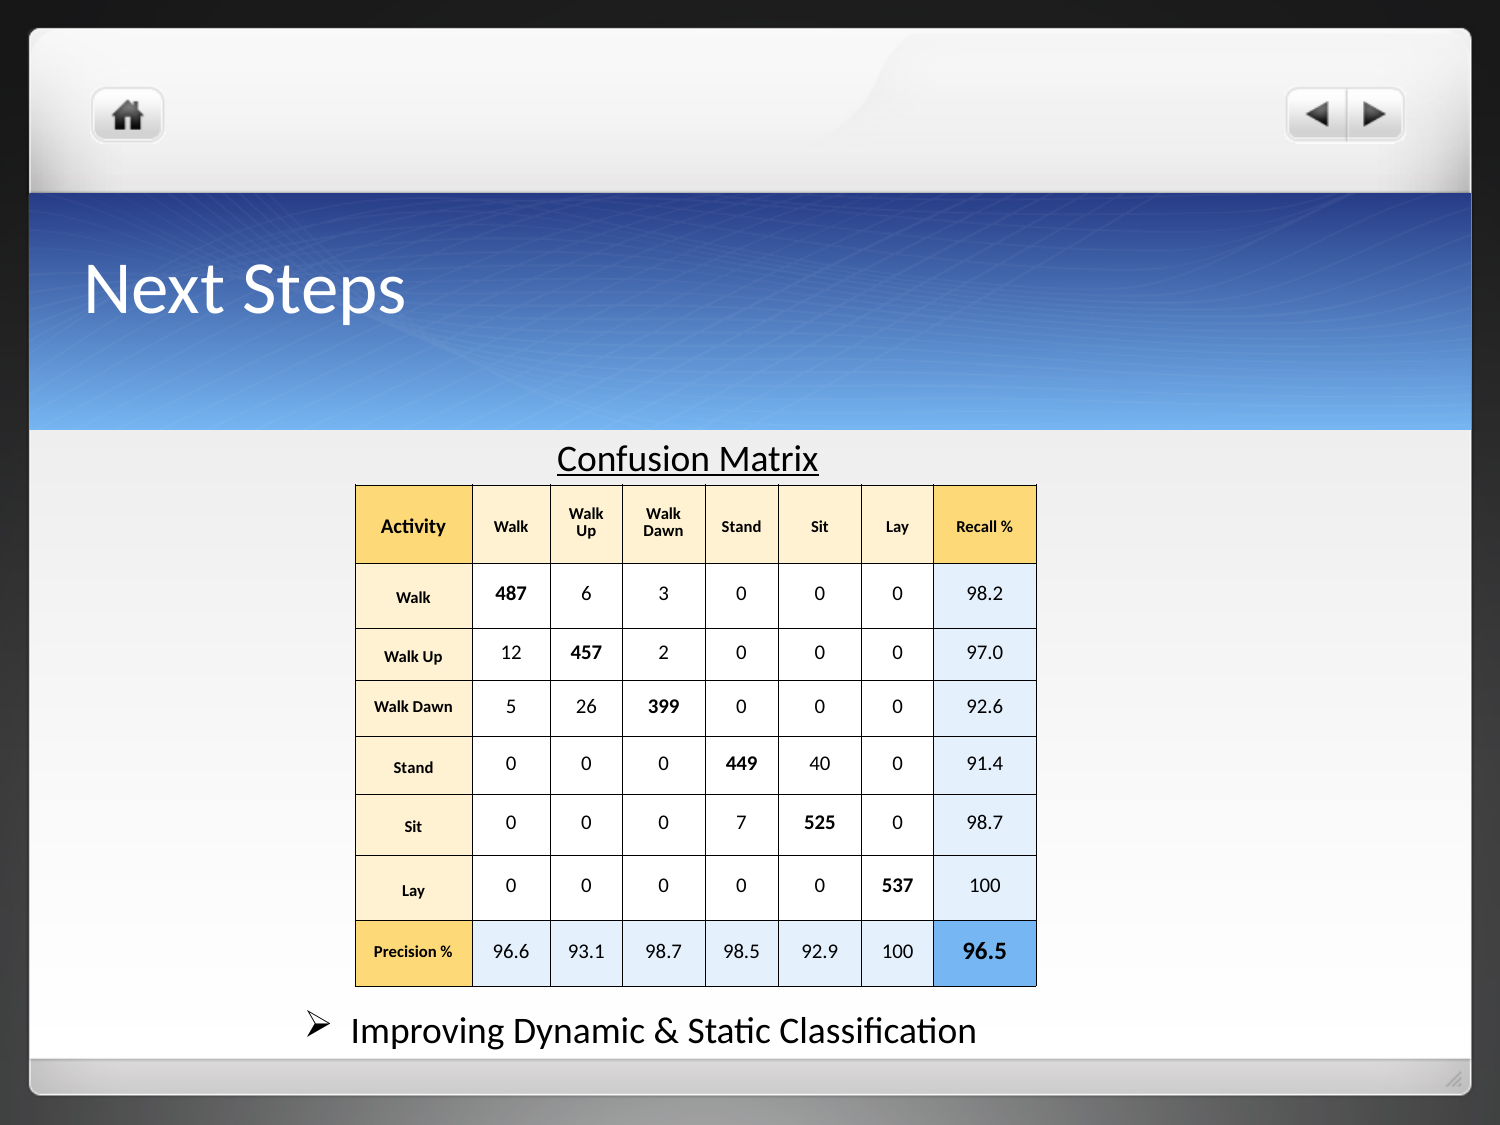

# Next Steps
Confusion Matrix
| Activity | Walk | Walk Up | Walk Dawn | Stand | Sit | Lay | Recall % |
| --- | --- | --- | --- | --- | --- | --- | --- |
| Walk | 487 | 6 | 3 | 0 | 0 | 0 | 98.2 |
| Walk Up | 12 | 457 | 2 | 0 | 0 | 0 | 97.0 |
| Walk Dawn | 5 | 26 | 399 | 0 | 0 | 0 | 92.6 |
| Stand | 0 | 0 | 0 | 449 | 40 | 0 | 91.4 |
| Sit | 0 | 0 | 0 | 7 | 525 | 0 | 98.7 |
| Lay | 0 | 0 | 0 | 0 | 0 | 537 | 100 |
| Precision % | 96.6 | 93.1 | 98.7 | 98.5 | 92.9 | 100 | 96.5 |
Improving Dynamic & Static Classification